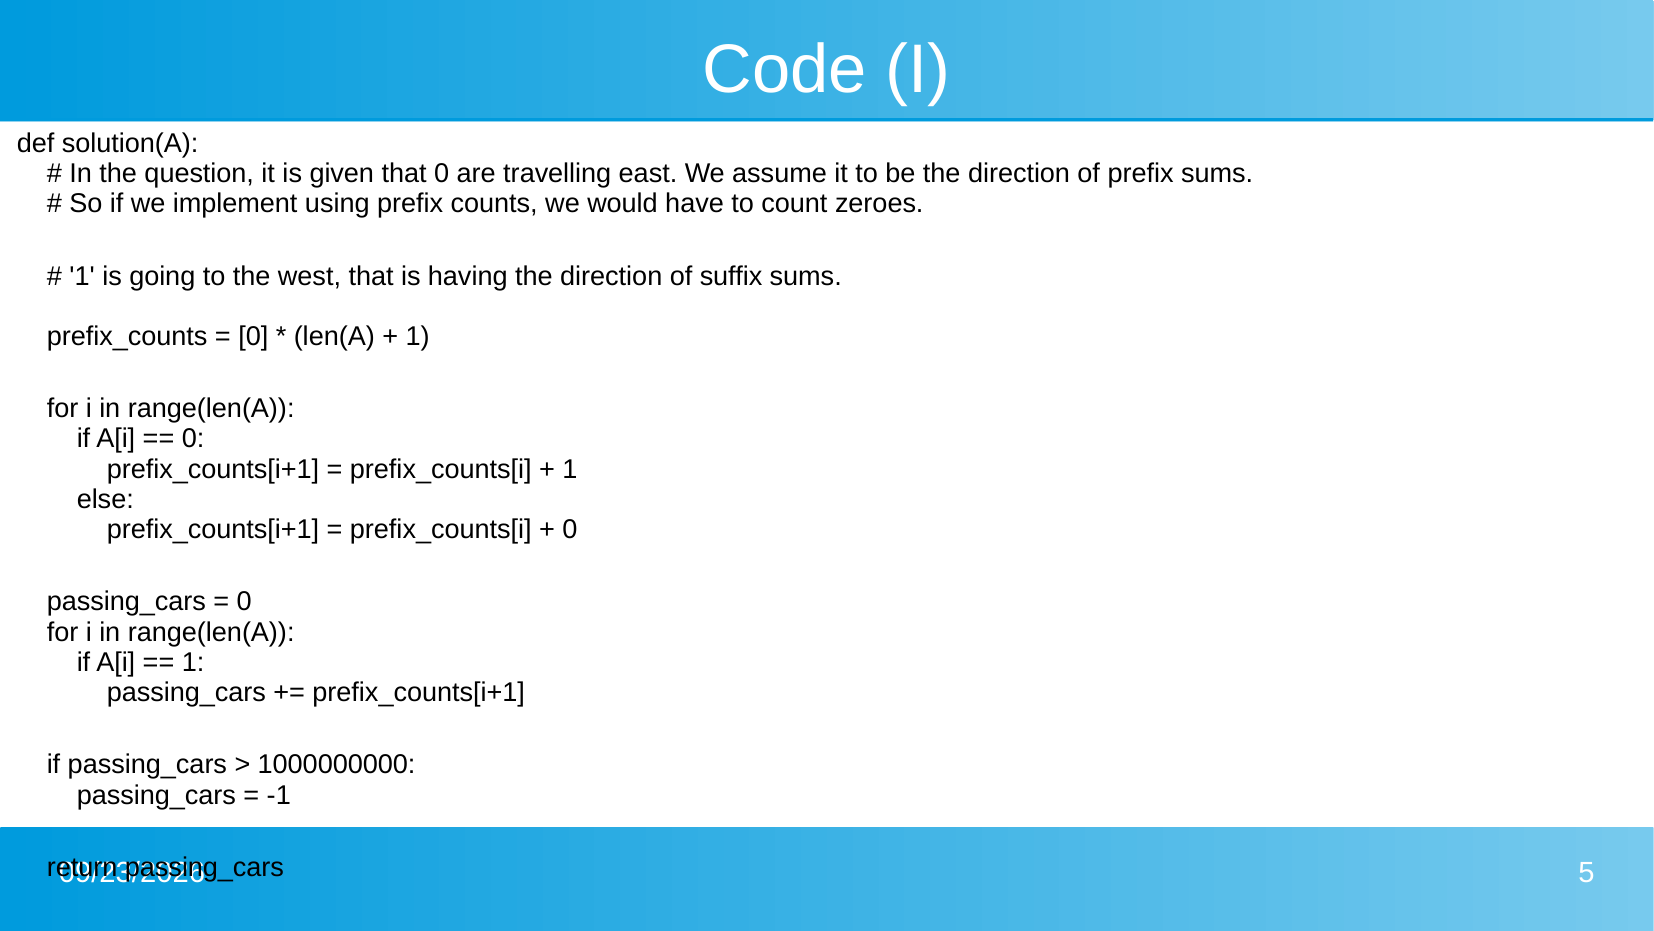

# Code (I)
def solution(A):
 # In the question, it is given that 0 are travelling east. We assume it to be the direction of prefix sums.
 # So if we implement using prefix counts, we would have to count zeroes.
 # '1' is going to the west, that is having the direction of suffix sums.
 prefix_counts = [0] * (len(A) + 1)
 for i in range(len(A)):
 if A[i] == 0:
 prefix_counts[i+1] = prefix_counts[i] + 1
 else:
 prefix_counts[i+1] = prefix_counts[i] + 0
 passing_cars = 0
 for i in range(len(A)):
 if A[i] == 1:
 passing_cars += prefix_counts[i+1]
 if passing_cars > 1000000000:
 passing_cars = -1
 return passing_cars
5